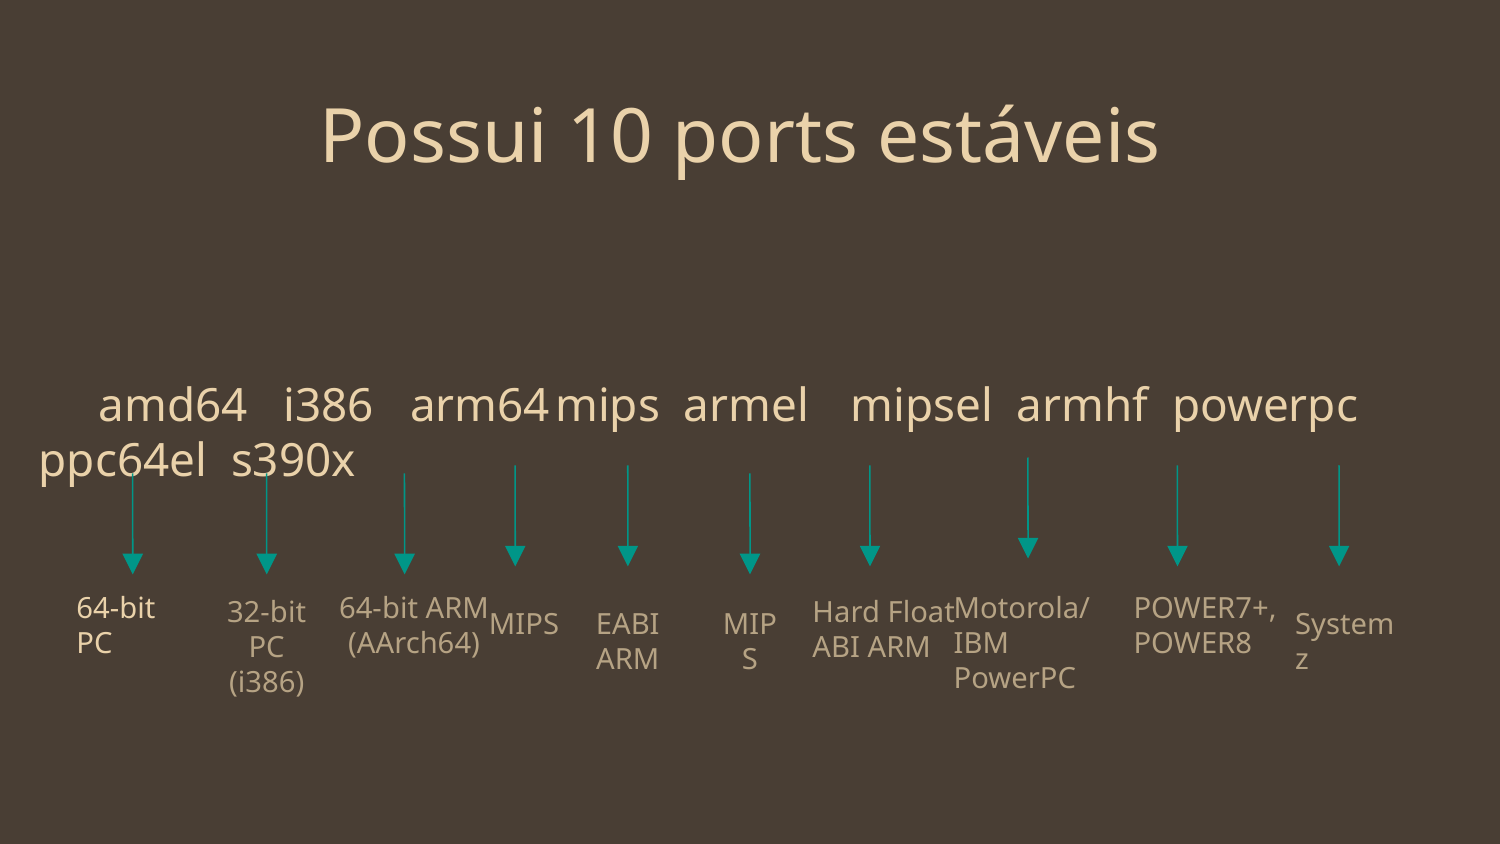

# Possui 10 ports estáveis
 amd64 i386 arm64	mips armel	mipsel armhf powerpc ppc64el s390x
64-bit PC
64-bit ARM (AArch64)
Motorola/IBM PowerPC
POWER7+, POWER8
32-bit PC (i386)
Hard Float ABI ARM
MIPS
EABI ARM
MIPS
System z